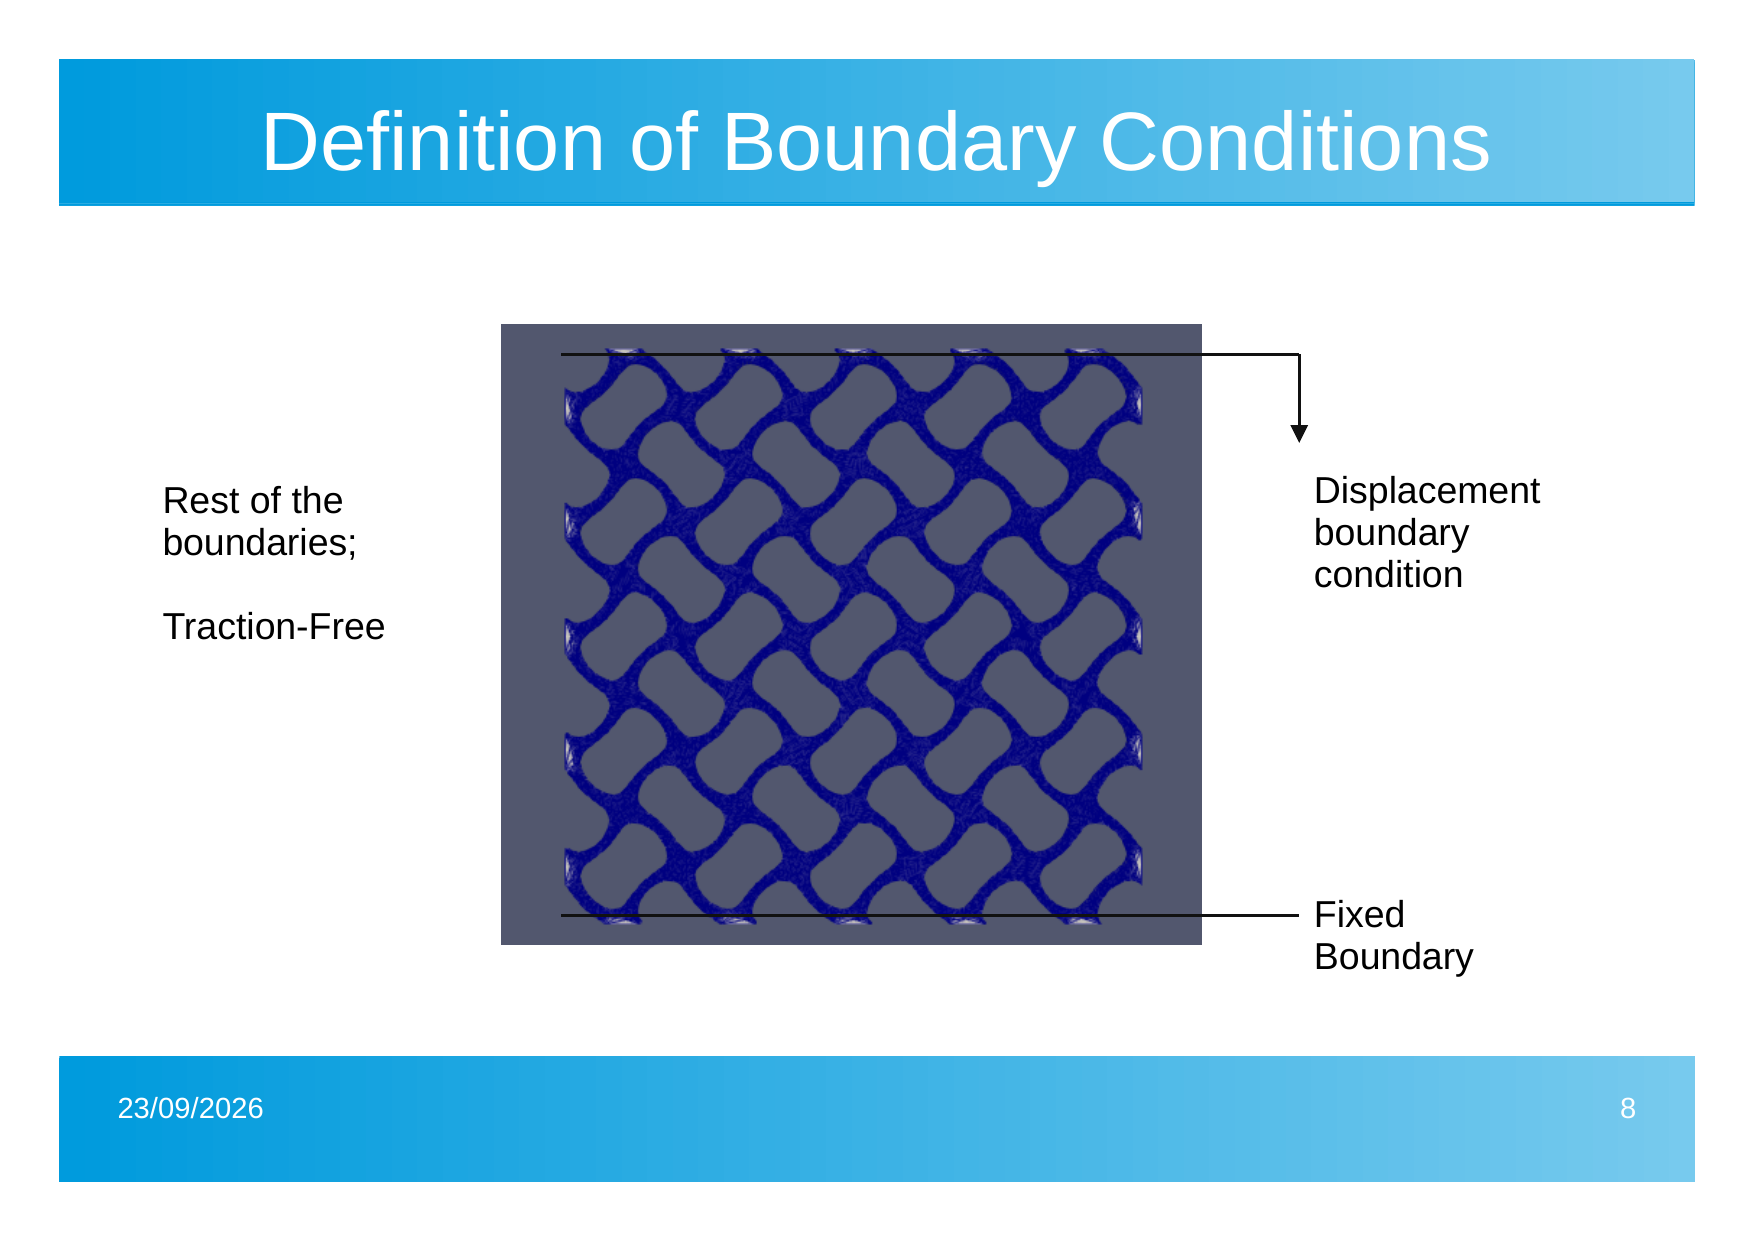

# Definition of Boundary Conditions
Displacement
boundary condition
Rest of the boundaries;
Traction-Free
Fixed Boundary
8